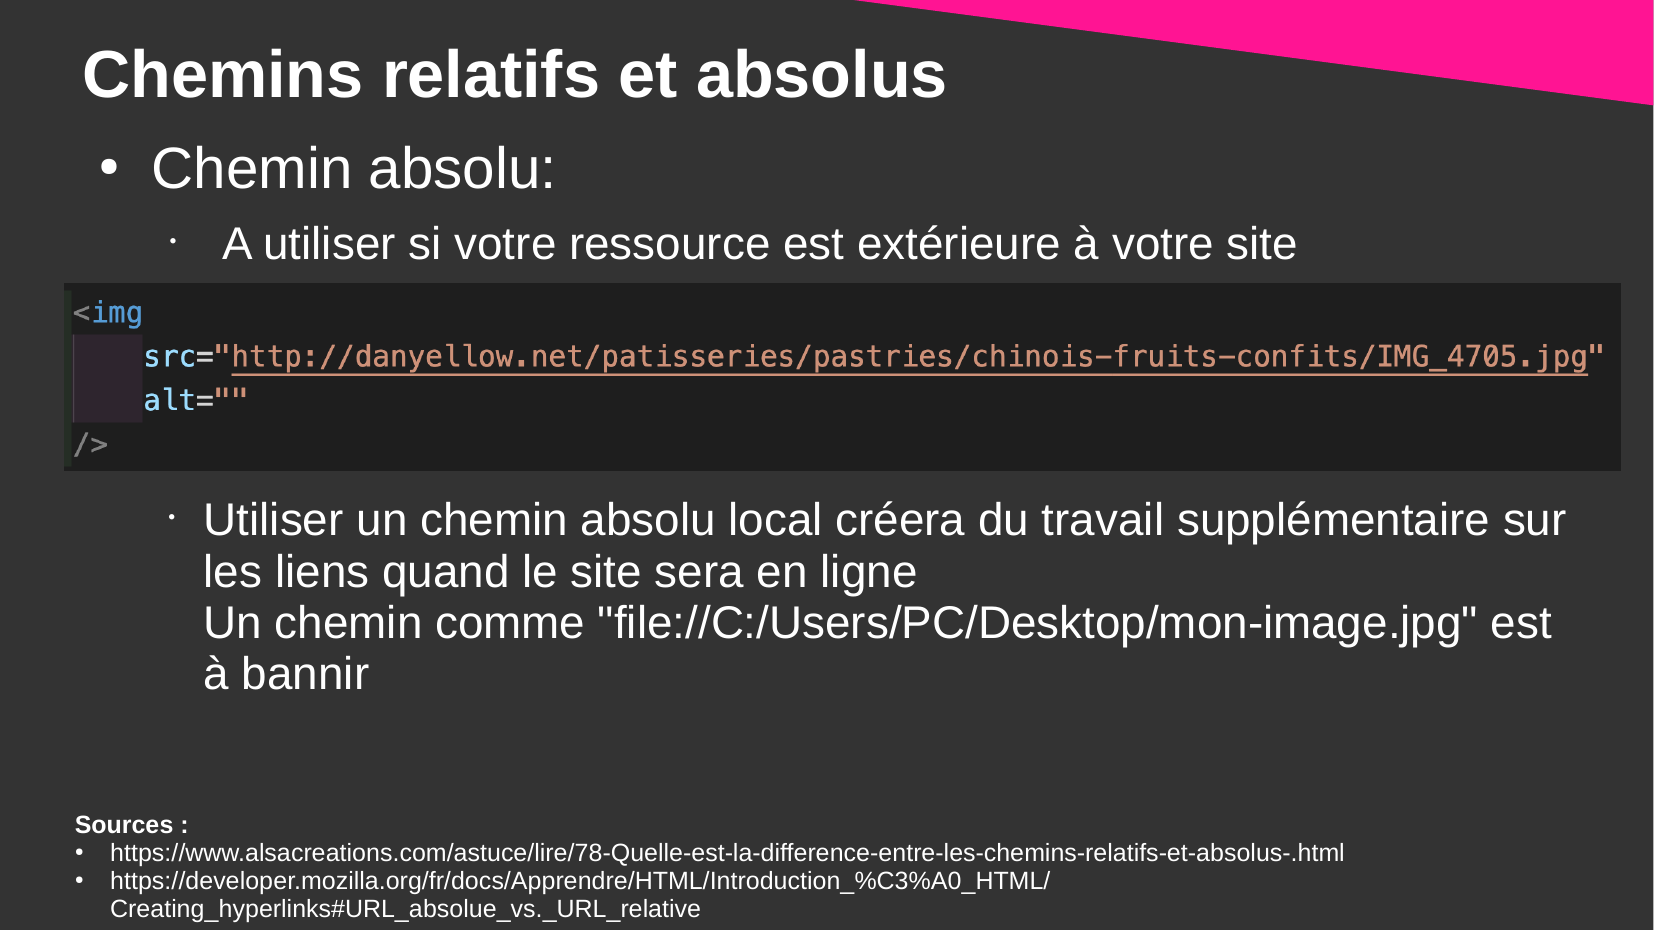

# Chemins relatifs et absolus
Chemin absolu:
A utiliser si votre ressource est extérieure à votre site
Utiliser un chemin absolu local créera du travail supplémentaire sur les liens quand le site sera en ligne
Un chemin comme "file://C:/Users/PC/Desktop/mon-image.jpg" est à bannir
Sources :
https://www.alsacreations.com/astuce/lire/78-Quelle-est-la-difference-entre-les-chemins-relatifs-et-absolus-.html
https://developer.mozilla.org/fr/docs/Apprendre/HTML/Introduction_%C3%A0_HTML/Creating_hyperlinks#URL_absolue_vs._URL_relative